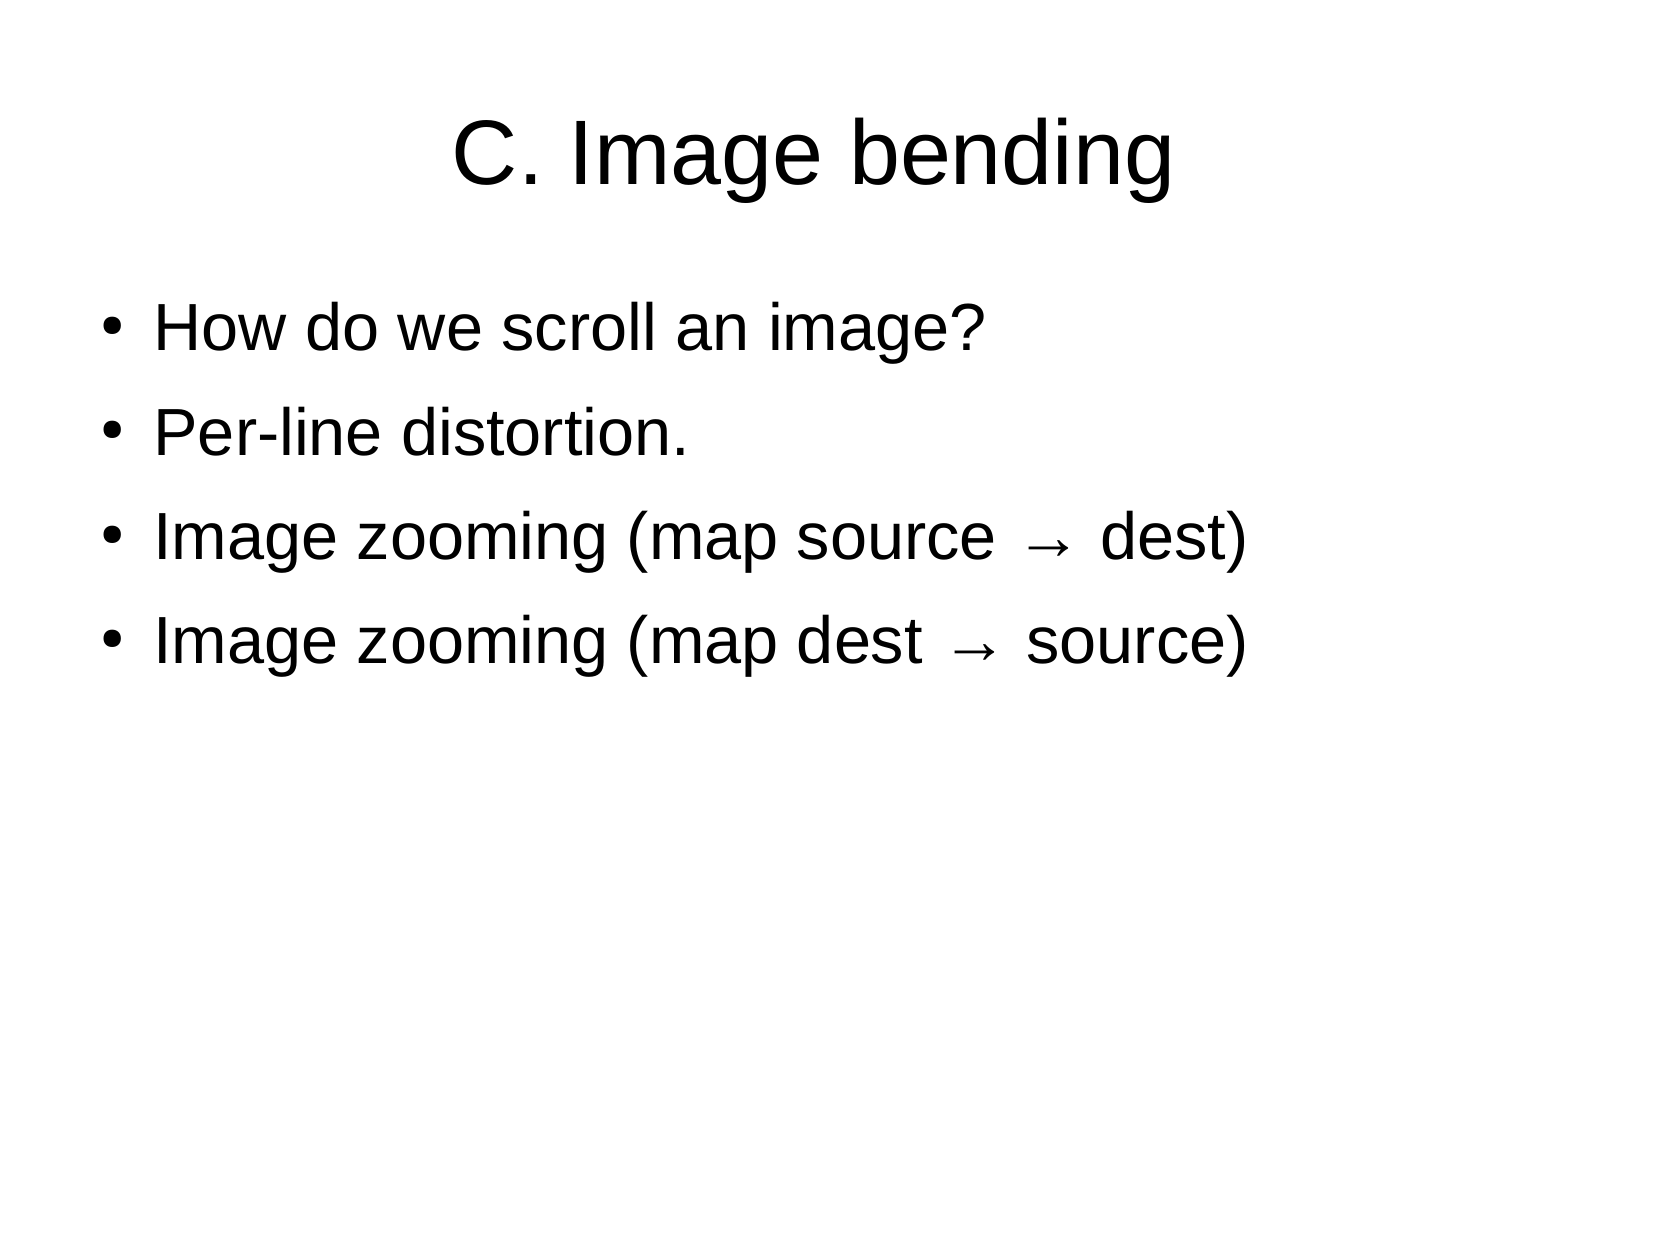

# C. Image bending
How do we scroll an image?
Per-line distortion.
Image zooming (map source → dest)
Image zooming (map dest → source)